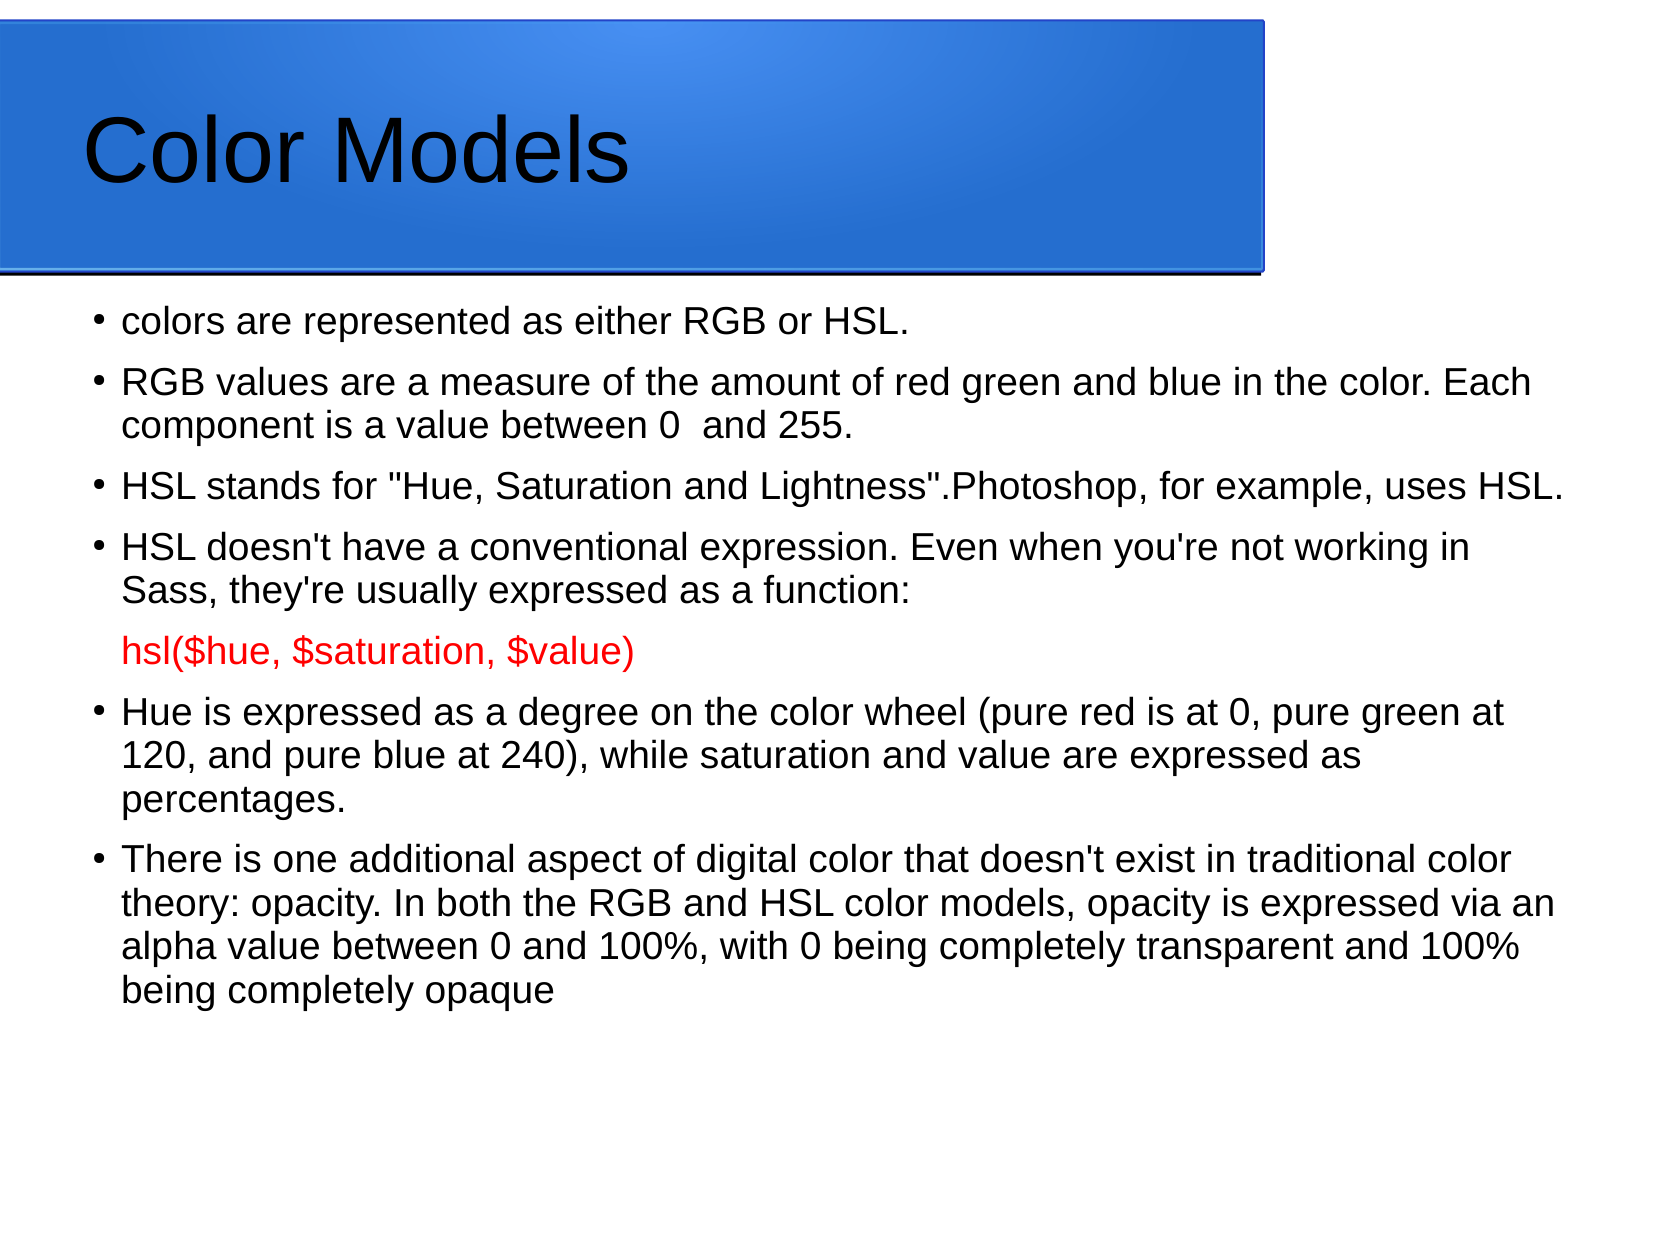

# Color Models
colors are represented as either RGB or HSL.
RGB values are a measure of the amount of red green and blue in the color. Each component is a value between 0 and 255.
HSL stands for "Hue, Saturation and Lightness".Photoshop, for example, uses HSL.
HSL doesn't have a conventional expression. Even when you're not working in Sass, they're usually expressed as a function:
hsl($hue, $saturation, $value)
Hue is expressed as a degree on the color wheel (pure red is at 0, pure green at 120, and pure blue at 240), while saturation and value are expressed as percentages.
There is one additional aspect of digital color that doesn't exist in traditional color theory: opacity. In both the RGB and HSL color models, opacity is expressed via an alpha value between 0 and 100%, with 0 being completely transparent and 100% being completely opaque